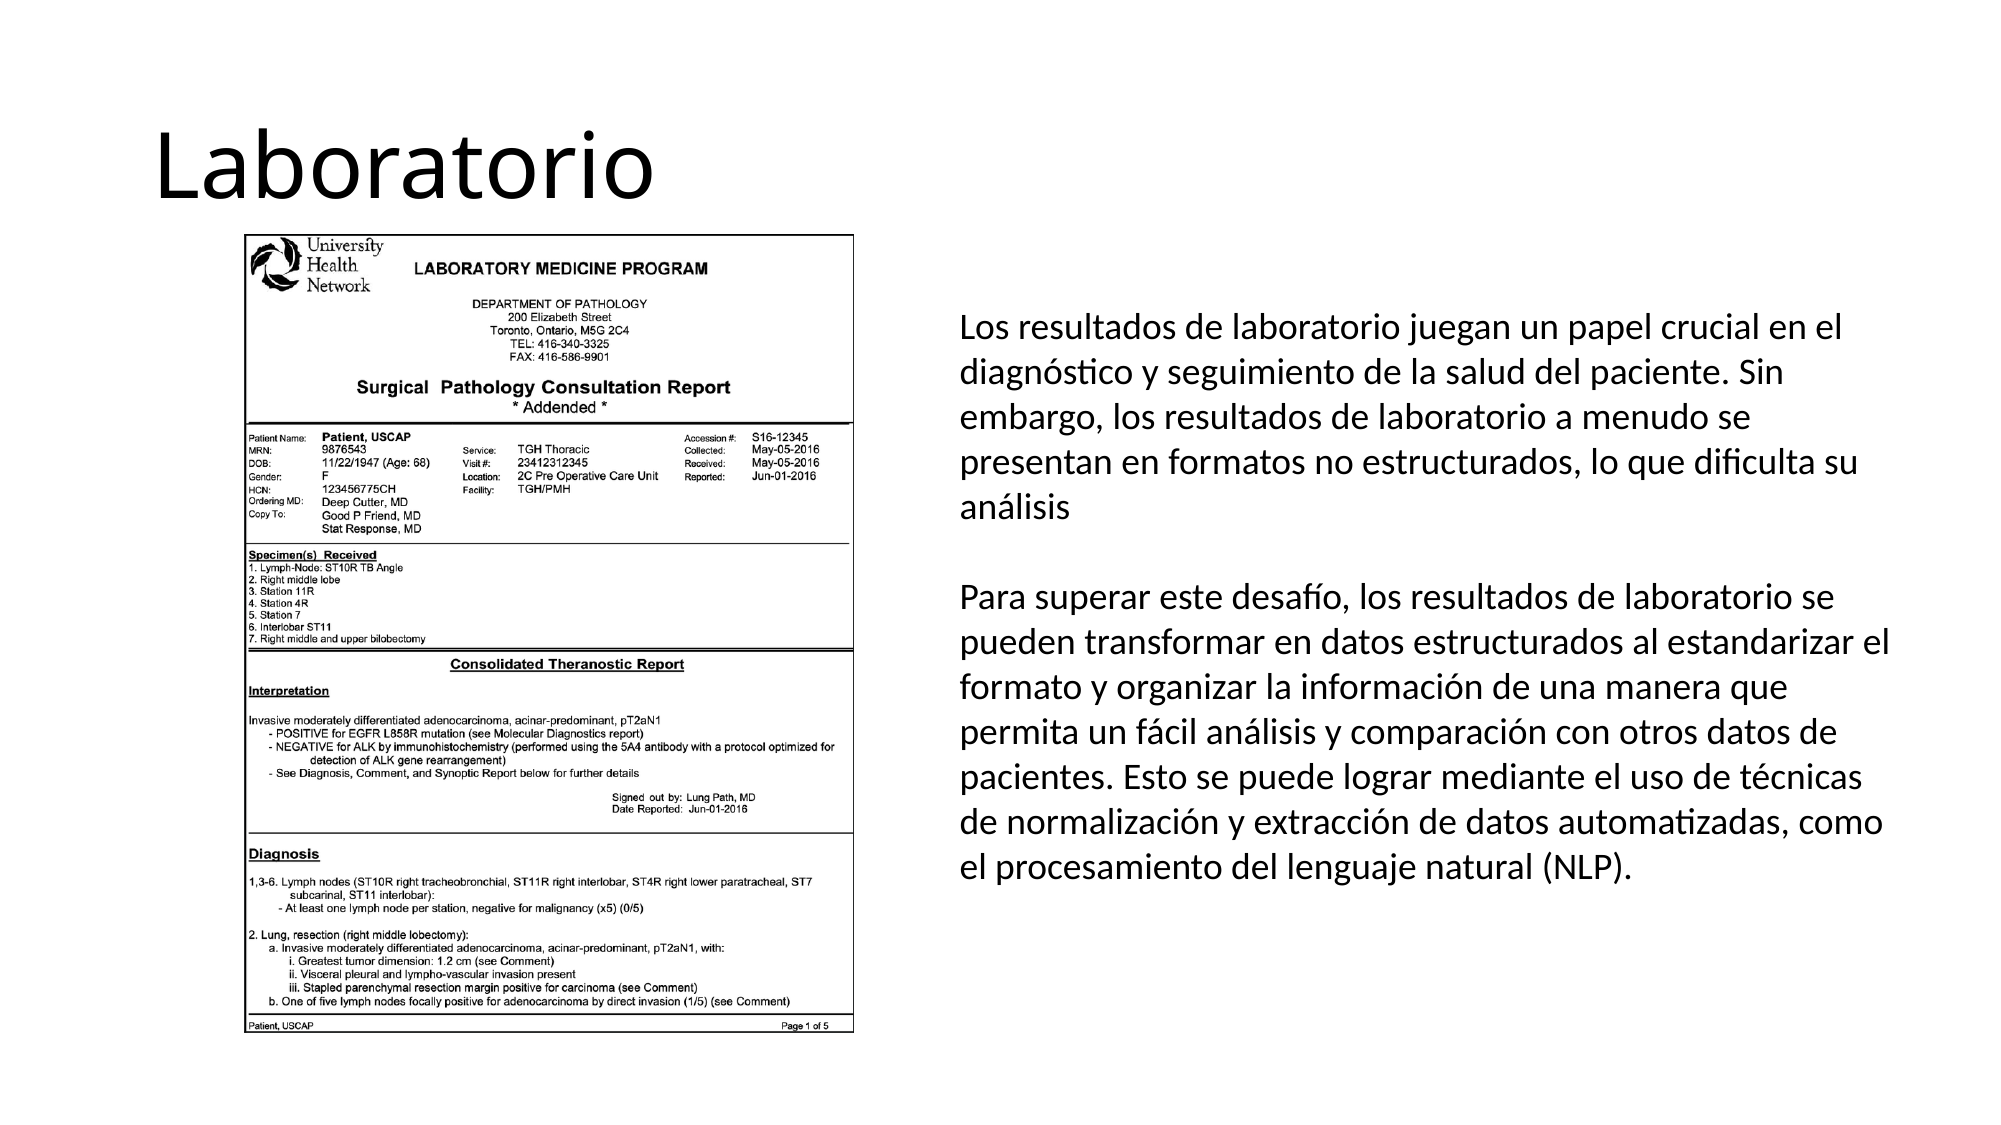

# Laboratorio
Los resultados de laboratorio juegan un papel crucial en el diagnóstico y seguimiento de la salud del paciente. Sin embargo, los resultados de laboratorio a menudo se presentan en formatos no estructurados, lo que dificulta su análisis
Para superar este desafío, los resultados de laboratorio se pueden transformar en datos estructurados al estandarizar el formato y organizar la información de una manera que permita un fácil análisis y comparación con otros datos de pacientes. Esto se puede lograr mediante el uso de técnicas de normalización y extracción de datos automatizadas, como el procesamiento del lenguaje natural (NLP).